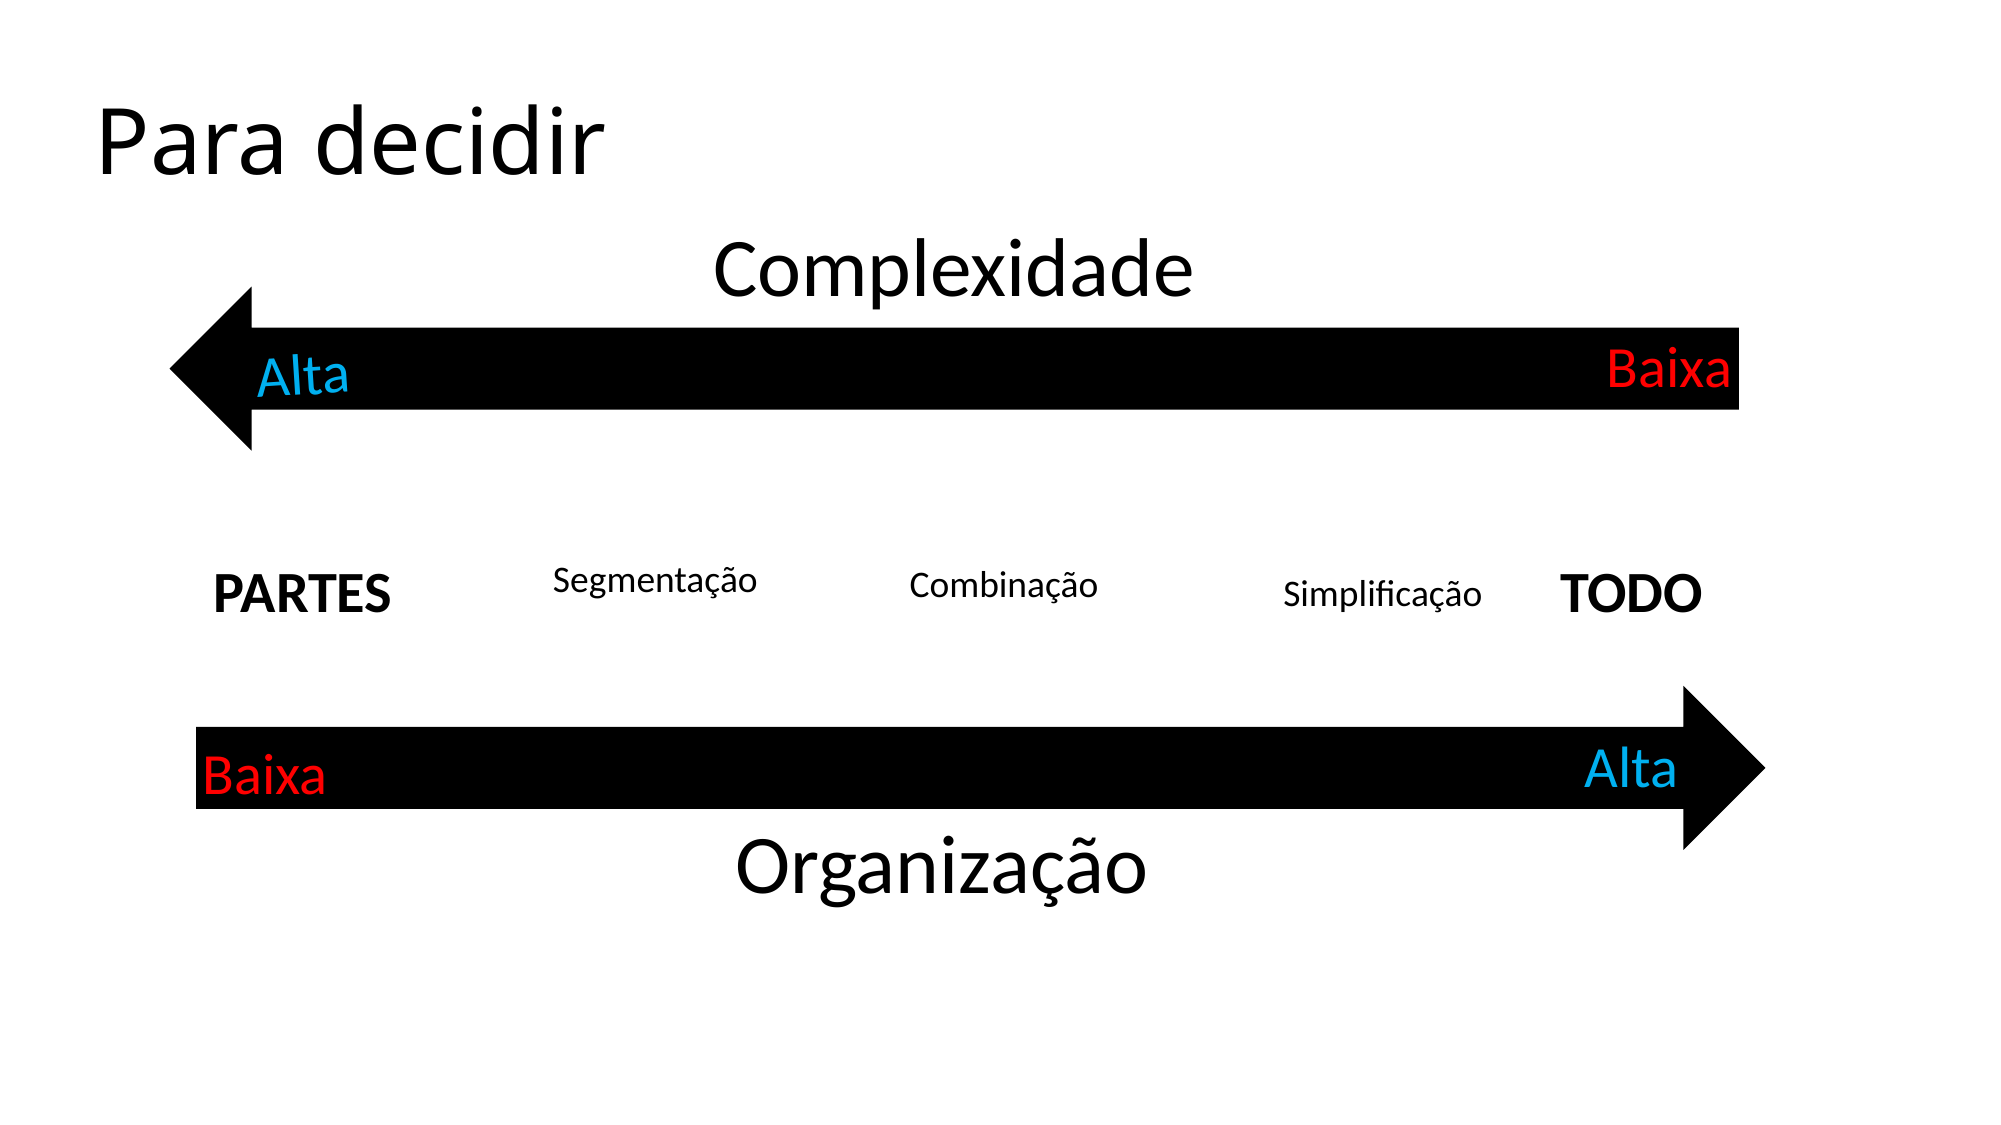

# Para decidir
Complexidade
Baixa
Alta
PARTES
TODO
Segmentação
Combinação
Simplificação
Alta
Baixa
Organização